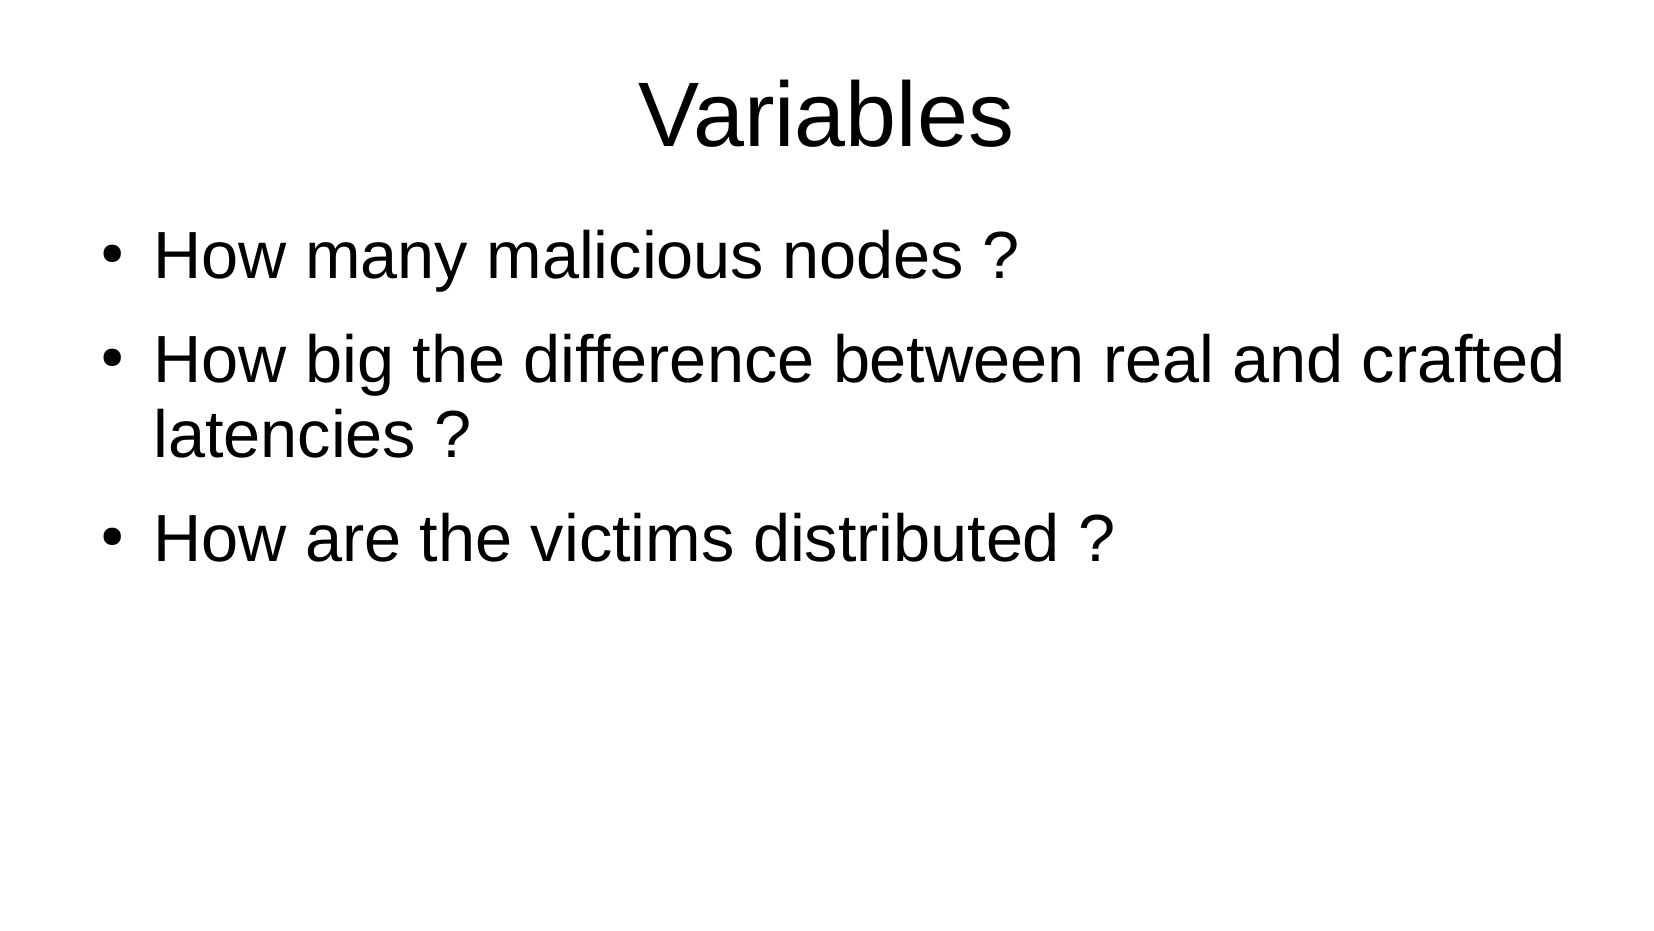

# Variables
How many malicious nodes ?
How big the difference between real and crafted latencies ?
How are the victims distributed ?